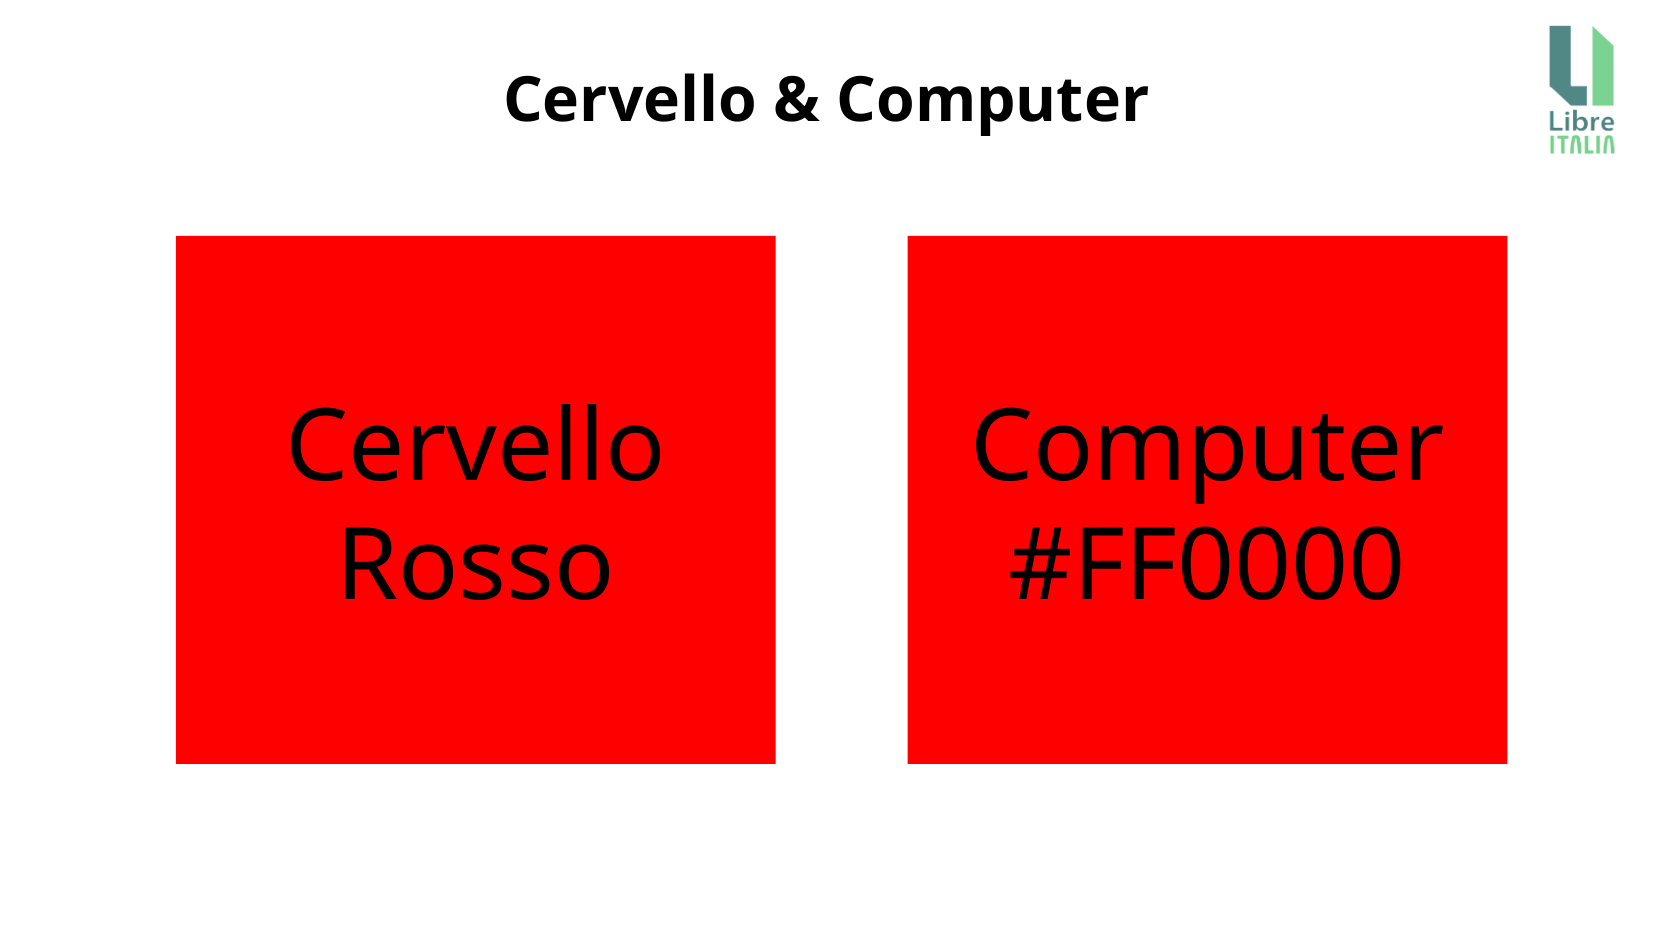

# Cervello & Computer
Cervello
Rosso
Computer
#FF0000